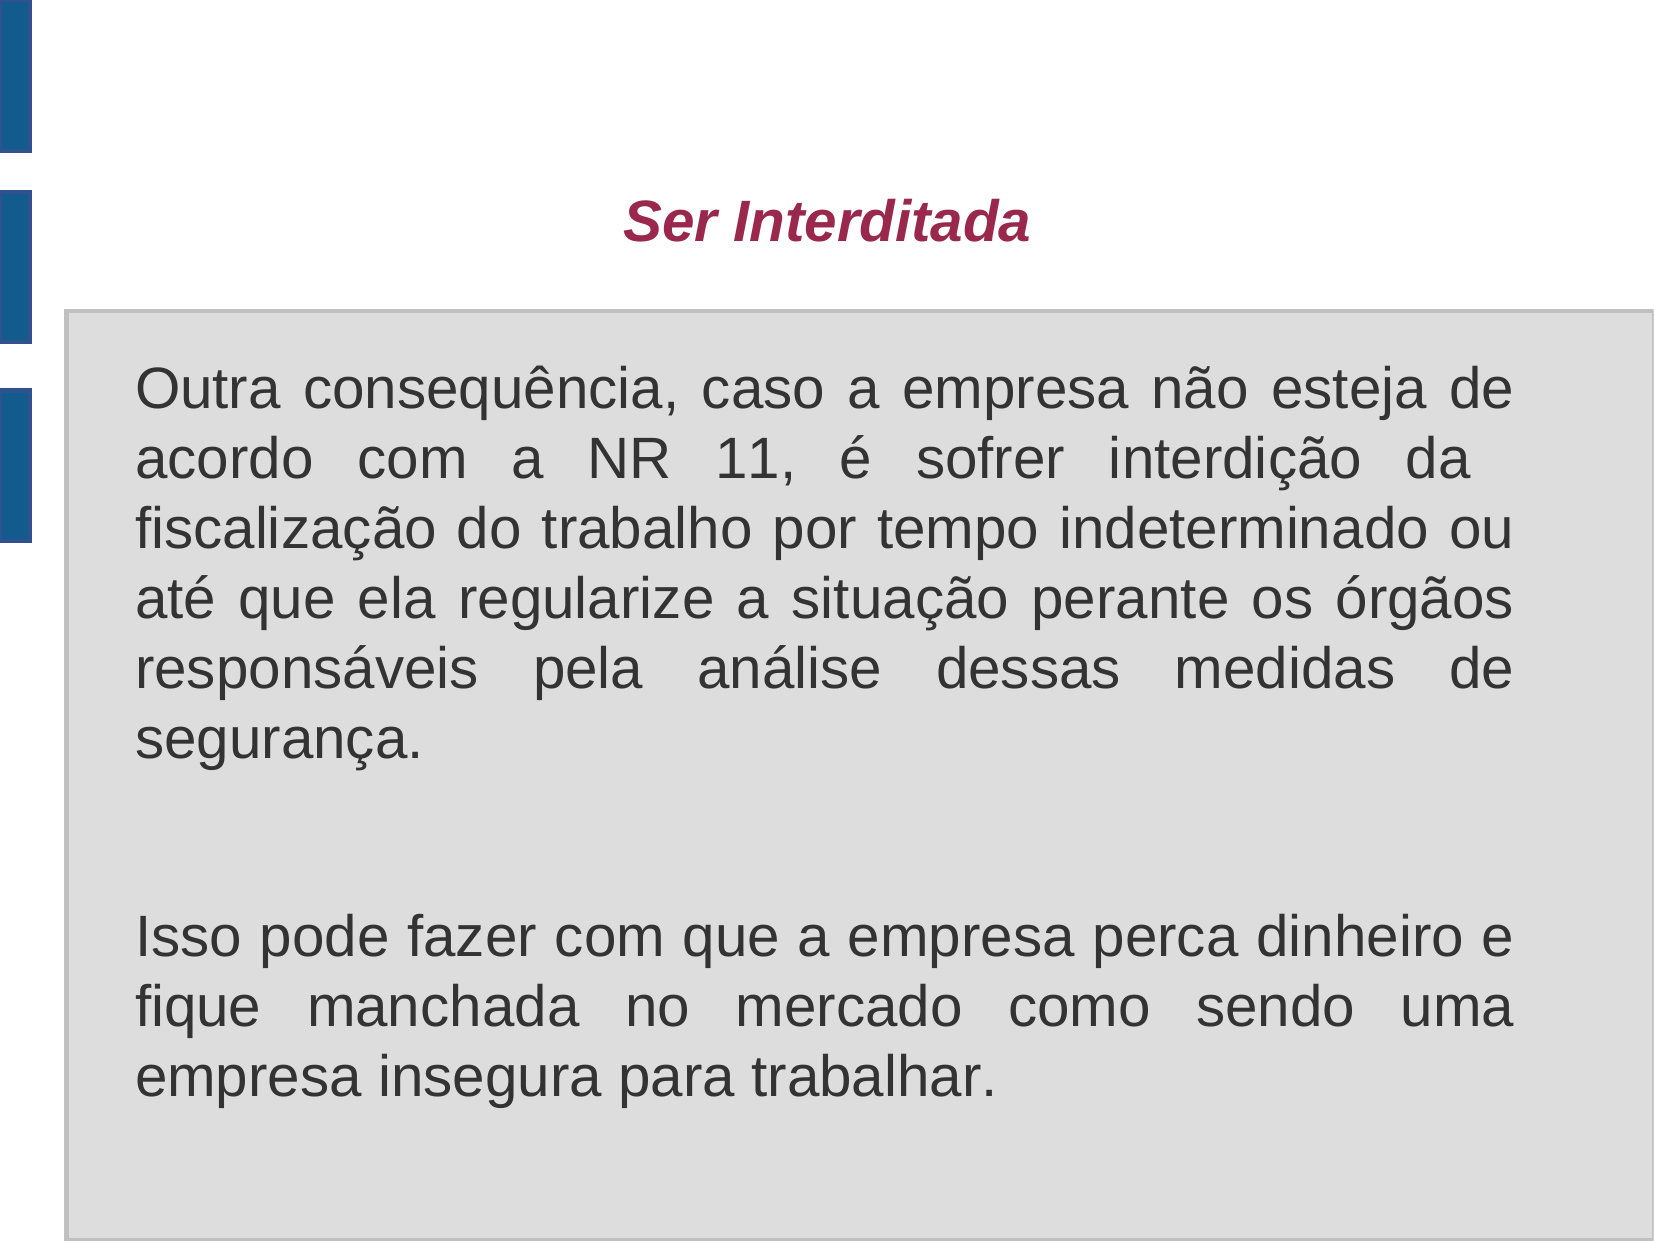

# Ser Interditada
Outra consequência, caso a empresa não esteja de acordo com a NR 11, é sofrer interdição da fiscalização do trabalho por tempo indeterminado ou até que ela regularize a situação perante os órgãos responsáveis pela análise dessas medidas de segurança.
Isso pode fazer com que a empresa perca dinheiro e fique manchada no mercado como sendo uma empresa insegura para trabalhar.